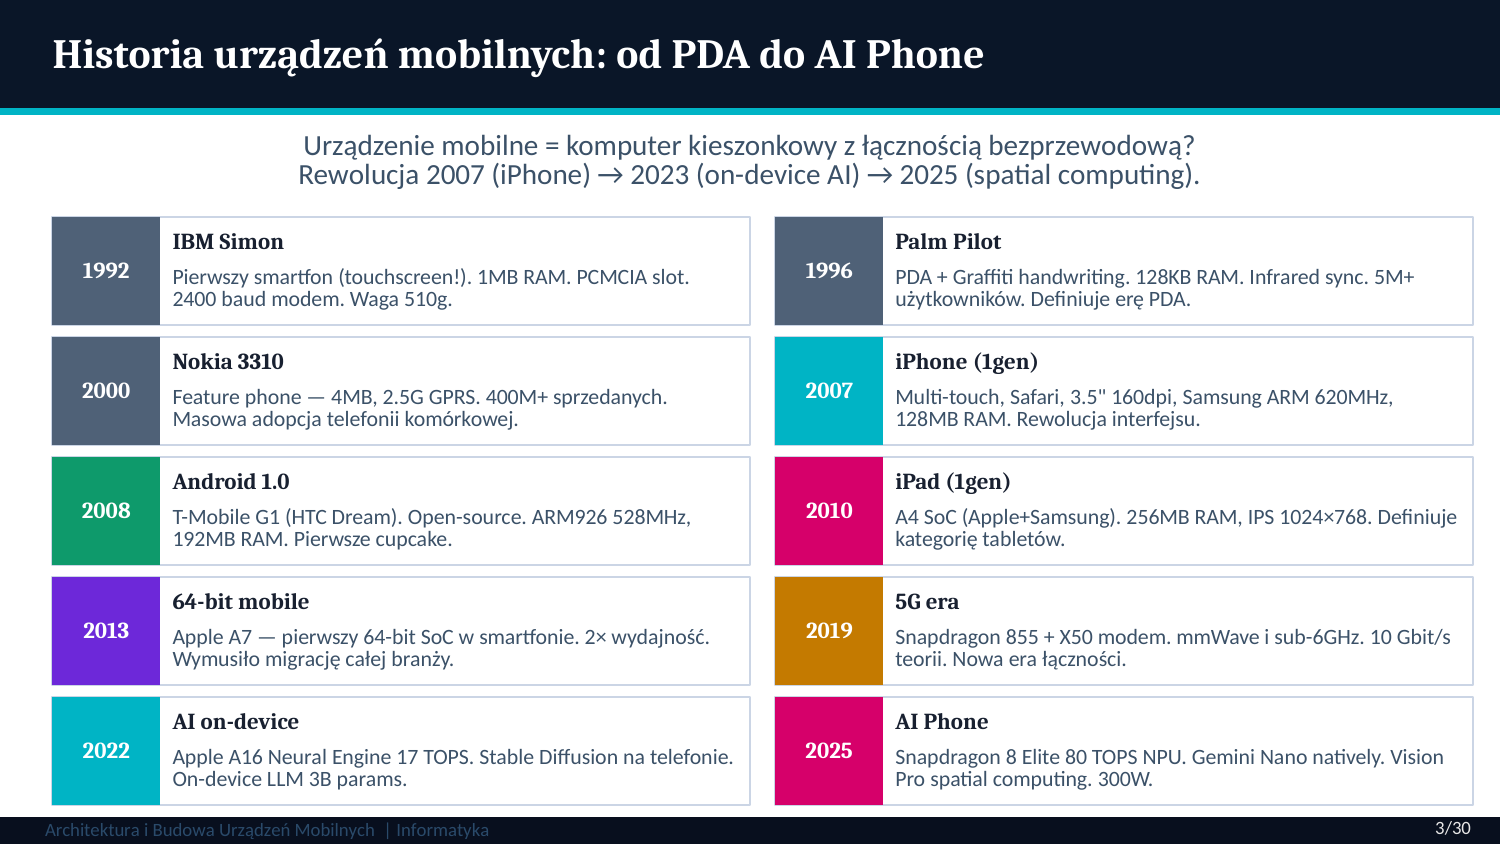

Historia urządzeń mobilnych: od PDA do AI Phone
Urządzenie mobilne = komputer kieszonkowy z łącznością bezprzewodową?
Rewolucja 2007 (iPhone) → 2023 (on-device AI) → 2025 (spatial computing).
1992
1996
IBM Simon
Palm Pilot
Pierwszy smartfon (touchscreen!). 1MB RAM. PCMCIA slot. 2400 baud modem. Waga 510g.
PDA + Graffiti handwriting. 128KB RAM. Infrared sync. 5M+ użytkowników. Definiuje erę PDA.
2000
2007
Nokia 3310
iPhone (1gen)
Feature phone — 4MB, 2.5G GPRS. 400M+ sprzedanych. Masowa adopcja telefonii komórkowej.
Multi-touch, Safari, 3.5" 160dpi, Samsung ARM 620MHz, 128MB RAM. Rewolucja interfejsu.
2008
2010
Android 1.0
iPad (1gen)
T-Mobile G1 (HTC Dream). Open-source. ARM926 528MHz, 192MB RAM. Pierwsze cupcake.
A4 SoC (Apple+Samsung). 256MB RAM, IPS 1024×768. Definiuje kategorię tabletów.
2013
2019
64-bit mobile
5G era
Apple A7 — pierwszy 64-bit SoC w smartfonie. 2× wydajność. Wymusiło migrację całej branży.
Snapdragon 855 + X50 modem. mmWave i sub-6GHz. 10 Gbit/s teorii. Nowa era łączności.
2022
2025
AI on-device
AI Phone
Apple A16 Neural Engine 17 TOPS. Stable Diffusion na telefonie. On-device LLM 3B params.
Snapdragon 8 Elite 80 TOPS NPU. Gemini Nano natively. Vision Pro spatial computing. 300W.
Architektura i Budowa Urządzeń Mobilnych | Informatyka